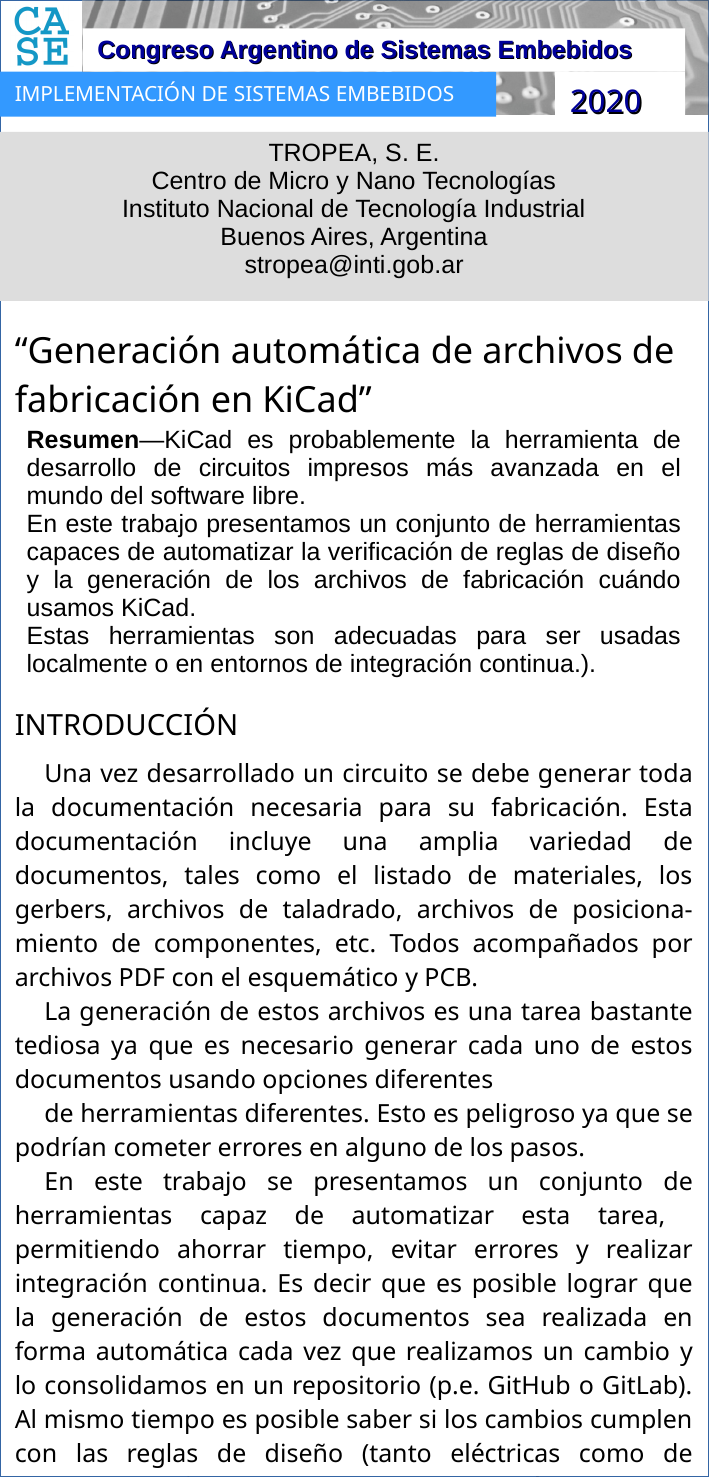

Congreso Argentino de Sistemas Embebidos
IMPLEMENTACIÓN DE SISTEMAS EMBEBIDOS
2020
TROPEA, S. E.
Centro de Micro y Nano Tecnologías
Instituto Nacional de Tecnología Industrial
Buenos Aires, Argentina
stropea@inti.gob.ar
“Generación automática de archivos de fabricación en KiCad”
Resumen—KiCad es probablemente la herramienta de desarrollo de circuitos impresos más avanzada en el mundo del software libre.
En este trabajo presentamos un conjunto de herramientas capaces de automatizar la verificación de reglas de diseño y la generación de los archivos de fabricación cuándo usamos KiCad.
Estas herramientas son adecuadas para ser usadas localmente o en entornos de integración continua.).
INTRODUCCIÓN
Una vez desarrollado un circuito se debe generar toda la documentación necesaria para su fabricación. Esta documentación incluye una amplia variedad de documentos, tales como el listado de materiales, los gerbers, archivos de taladrado, archivos de posiciona-miento de componentes, etc. Todos acompañados por archivos PDF con el esquemático y PCB.
La generación de estos archivos es una tarea bastante tediosa ya que es necesario generar cada uno de estos documentos usando opciones diferentes
de herramientas diferentes. Esto es peligroso ya que se podrían cometer errores en alguno de los pasos.
En este trabajo se presentamos un conjunto de herramientas capaz de automatizar esta tarea, permitiendo ahorrar tiempo, evitar errores y realizar integración continua. Es decir que es posible lograr que la generación de estos documentos sea realizada en forma automática cada vez que realizamos un cambio y lo consolidamos en un repositorio (p.e. GitHub o GitLab). Al mismo tiempo es posible saber si los cambios cumplen con las reglas de diseño (tanto eléctricas como de distancias) en forma completamente automática.